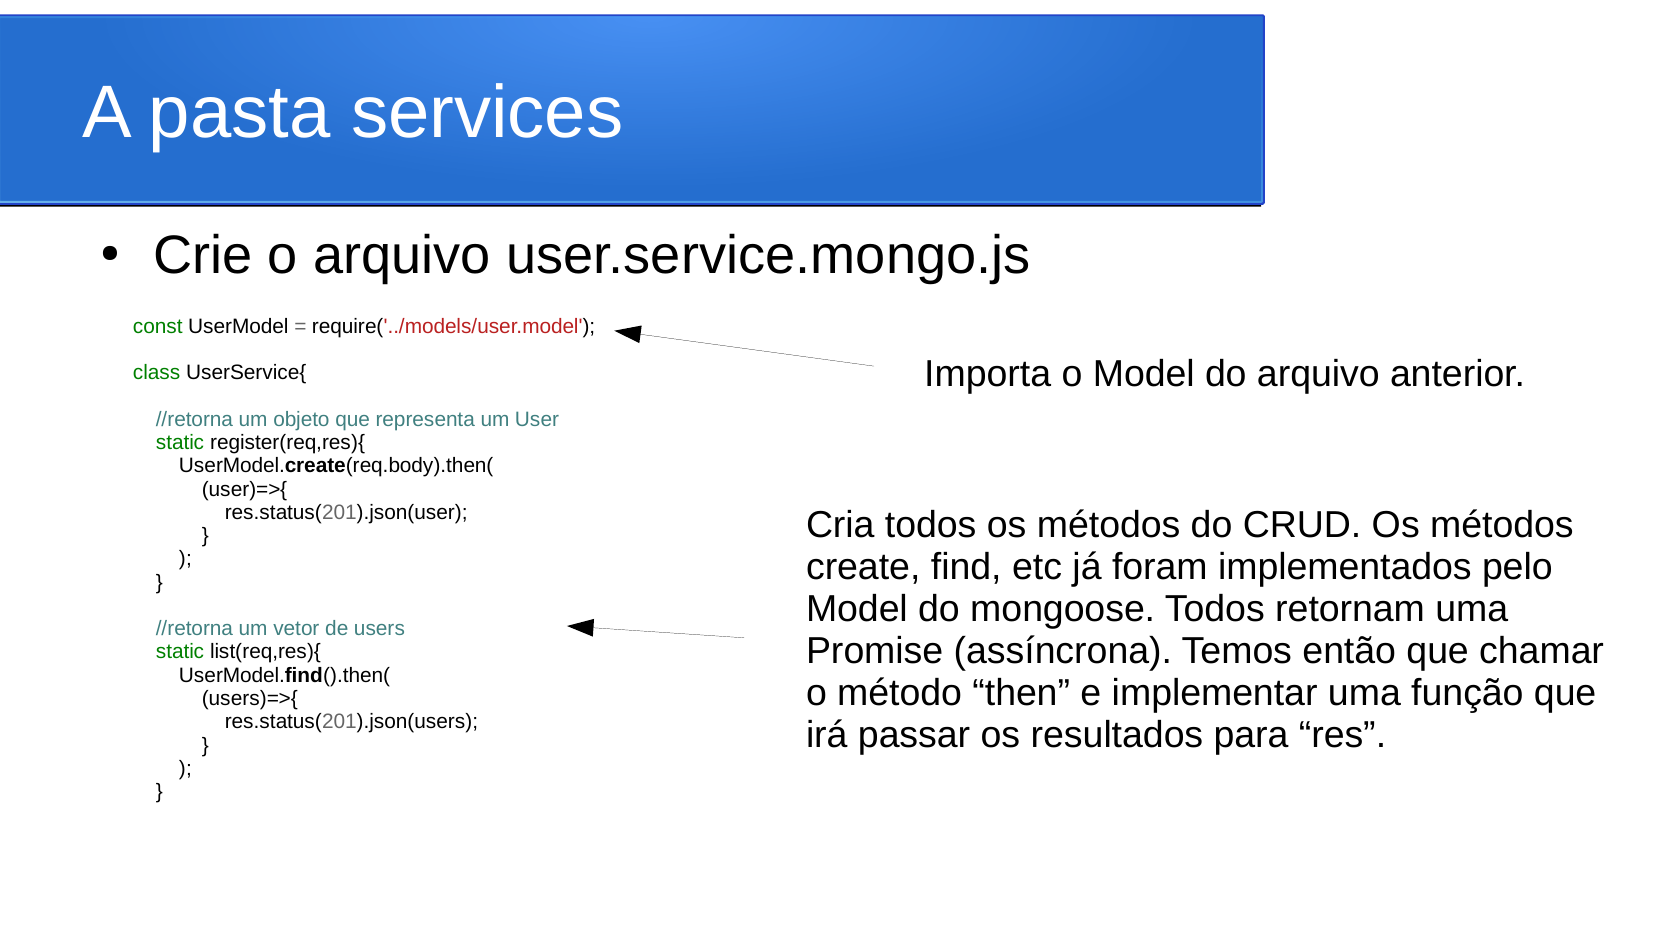

# A pasta services
Crie o arquivo user.service.mongo.js
const UserModel = require('../models/user.model');
class UserService{
 //retorna um objeto que representa um User
 static register(req,res){
 UserModel.create(req.body).then(
 (user)=>{
 res.status(201).json(user);
 }
 );
 }
 //retorna um vetor de users
 static list(req,res){
 UserModel.find().then(
 (users)=>{
 res.status(201).json(users);
 }
 );
 }
Importa o Model do arquivo anterior.
Cria todos os métodos do CRUD. Os métodos
create, find, etc já foram implementados pelo
Model do mongoose. Todos retornam uma
Promise (assíncrona). Temos então que chamar
o método “then” e implementar uma função que
irá passar os resultados para “res”.